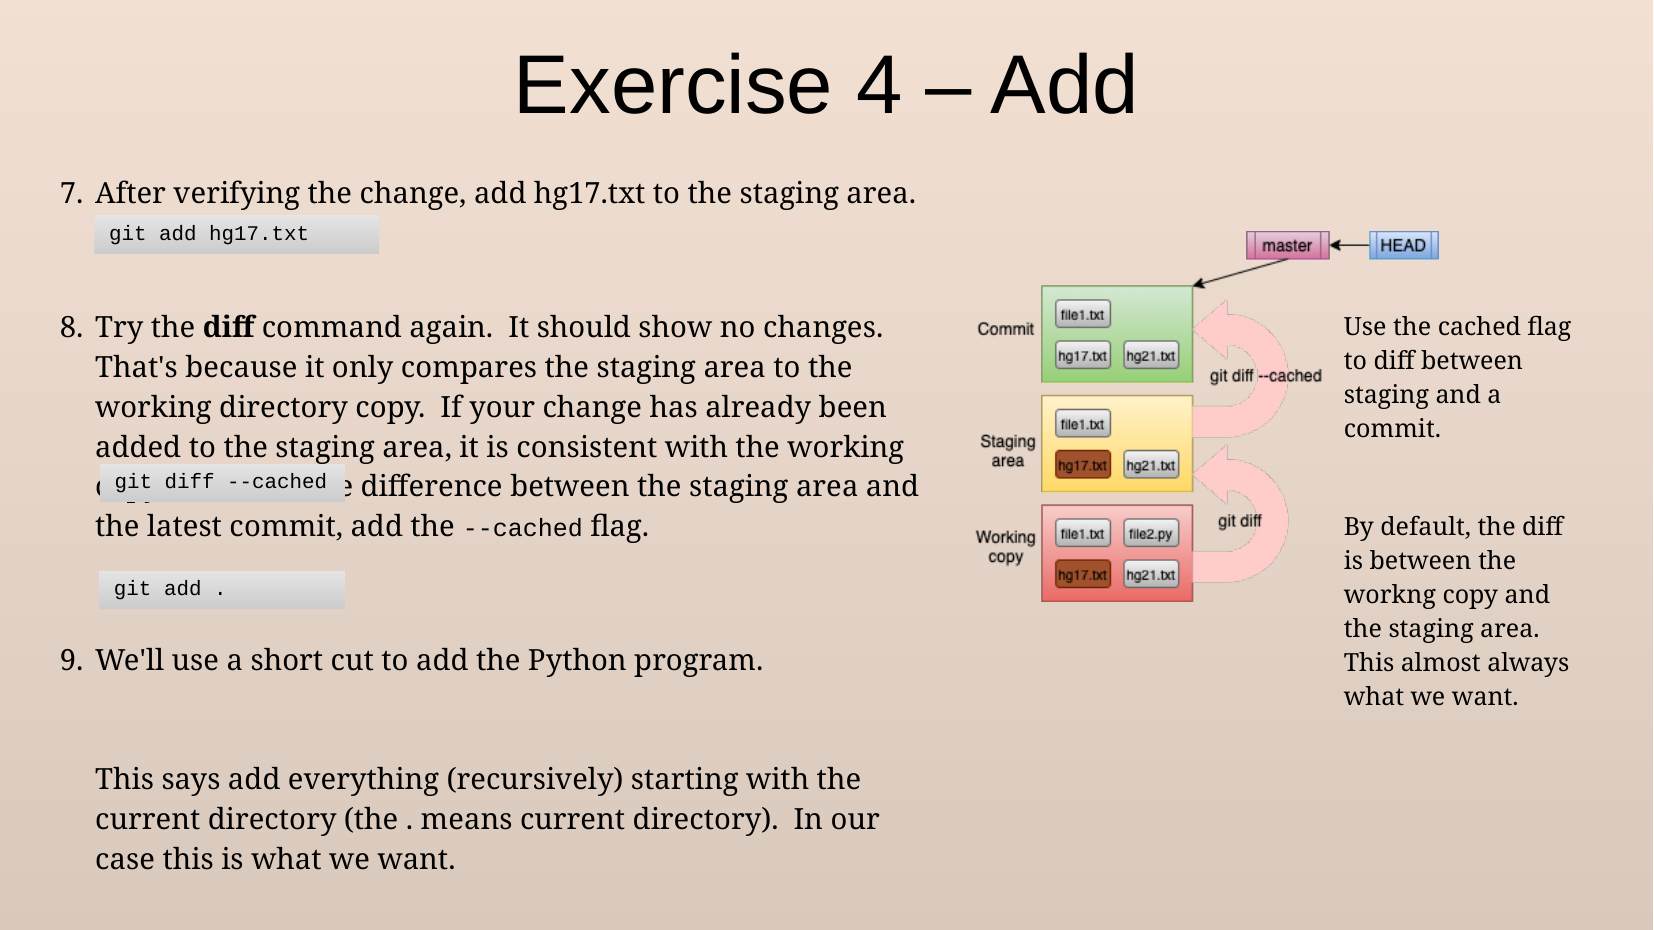

# Exercise 4 – Add
After verifying the change, add hg17.txt to the staging area.
Try the diff command again. It should show no changes. That's because it only compares the staging area to the working directory copy. If your change has already been added to the staging area, it is consistent with the working copy. To check the difference between the staging area and the latest commit, add the --cached flag.
We'll use a short cut to add the Python program.
This says add everything (recursively) starting with the current directory (the . means current directory). In our case this is what we want.
It's always good to check the status befor committing.
git add hg17.txt
Use the cached flag to diff between staging and a commit.
By default, the diff is between the workng copy and the staging area. This almost always what we want.
git diff --cached
git add .